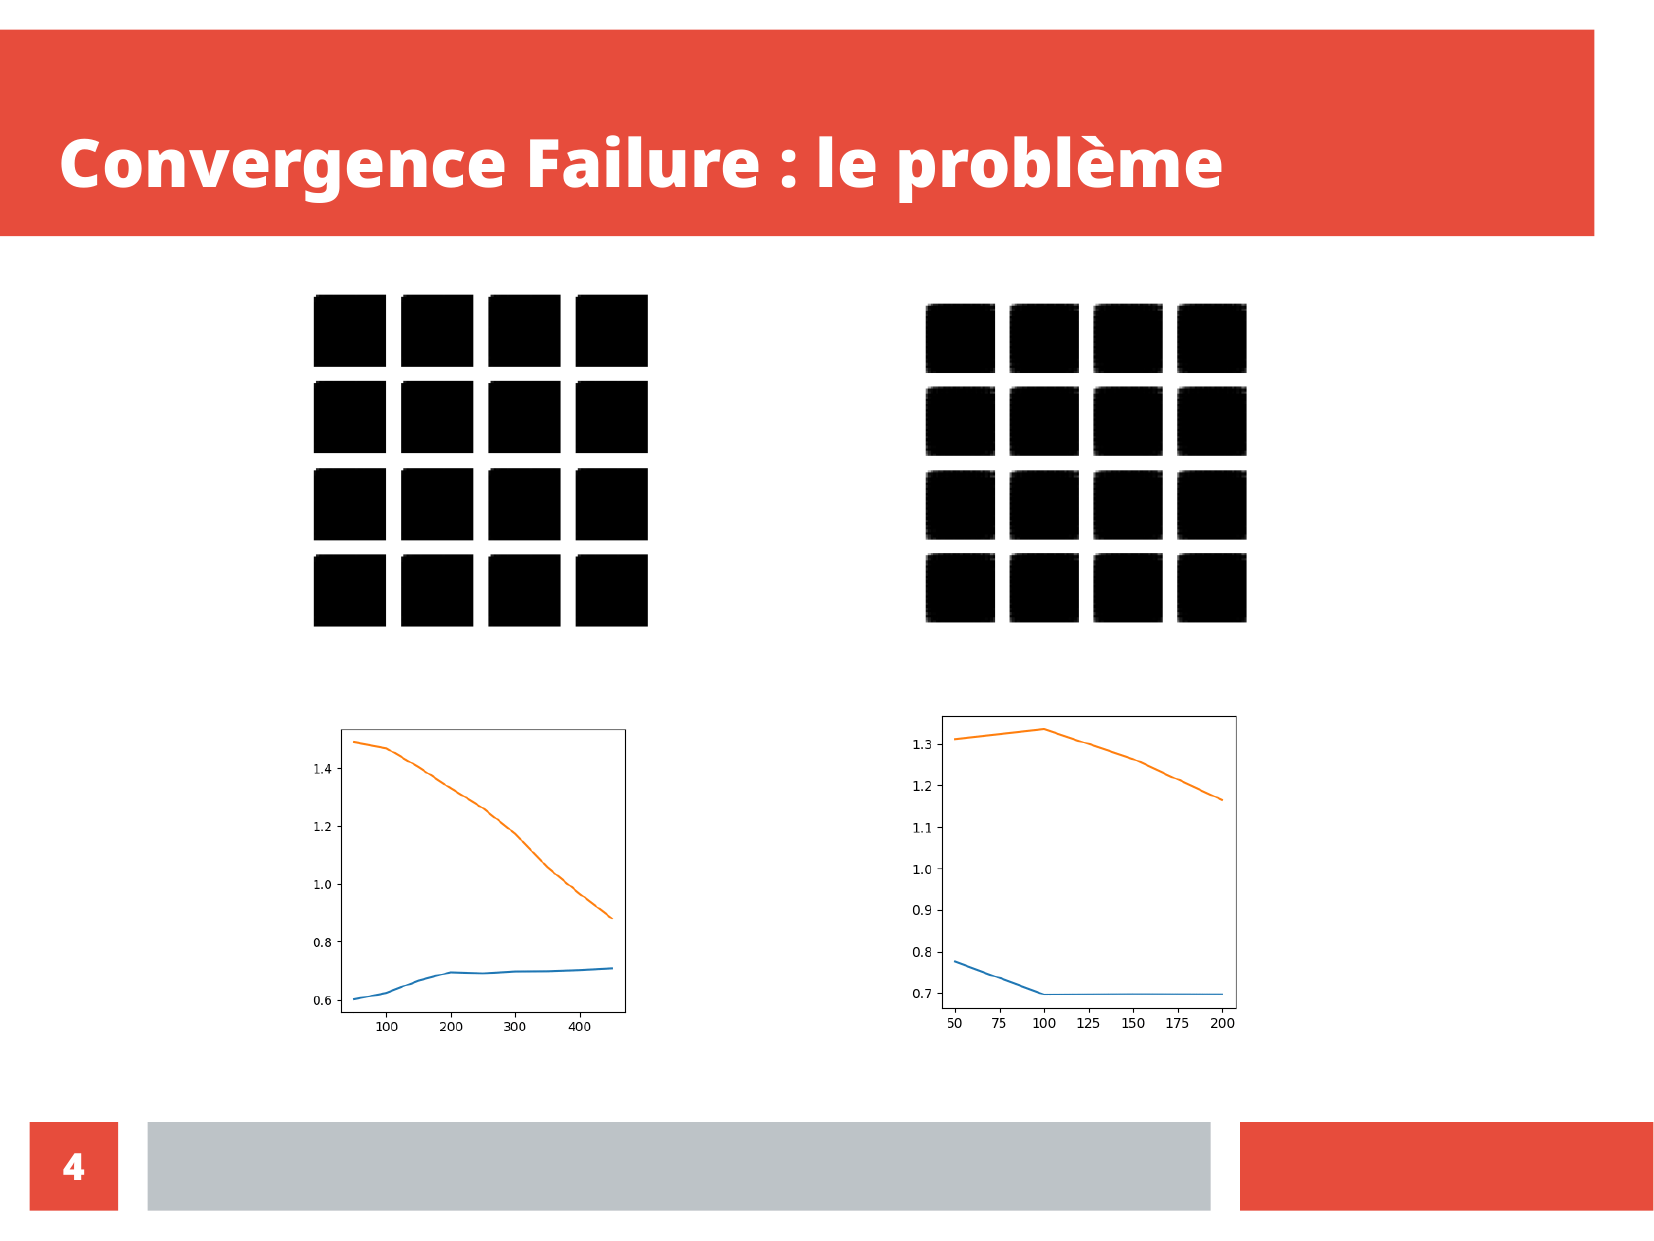

# Convergence Failure : le problème
4